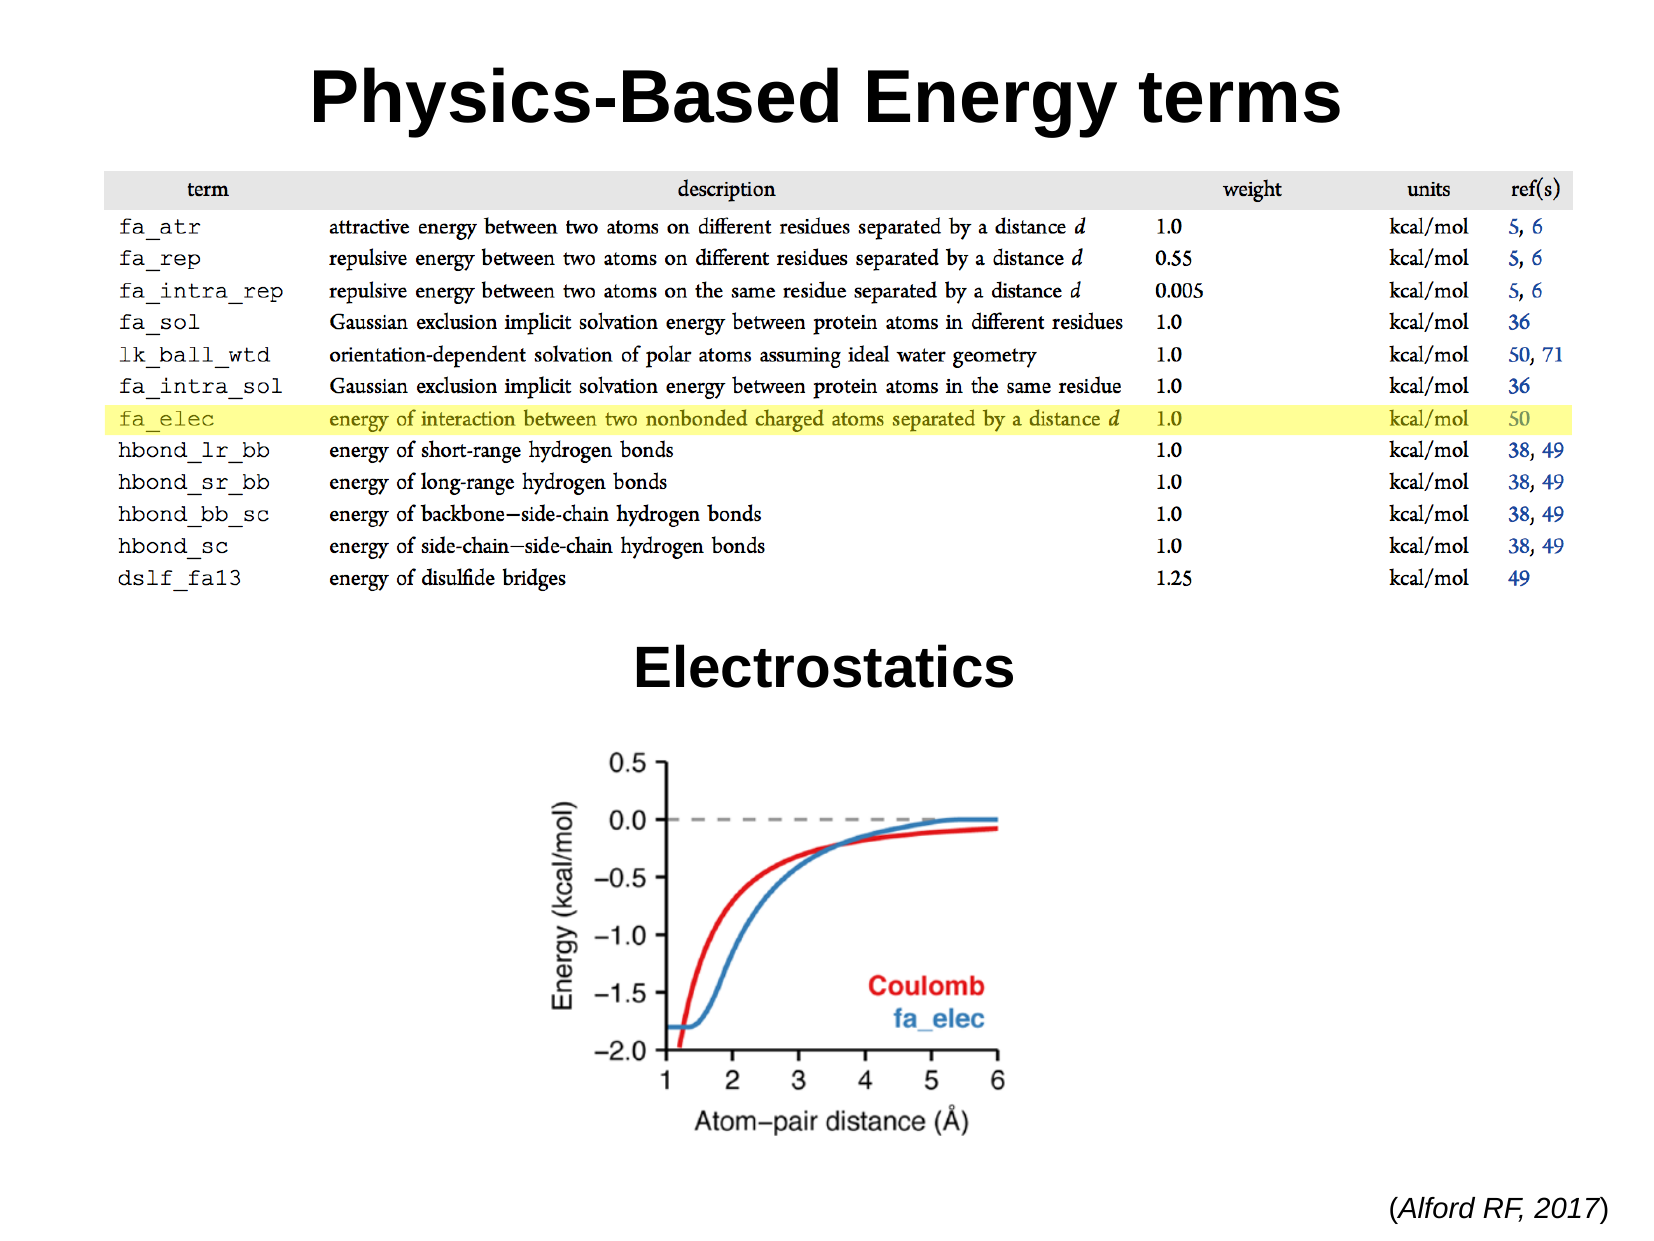

Physics-Based Energy terms
Electrostatics
(Alford RF, 2017)